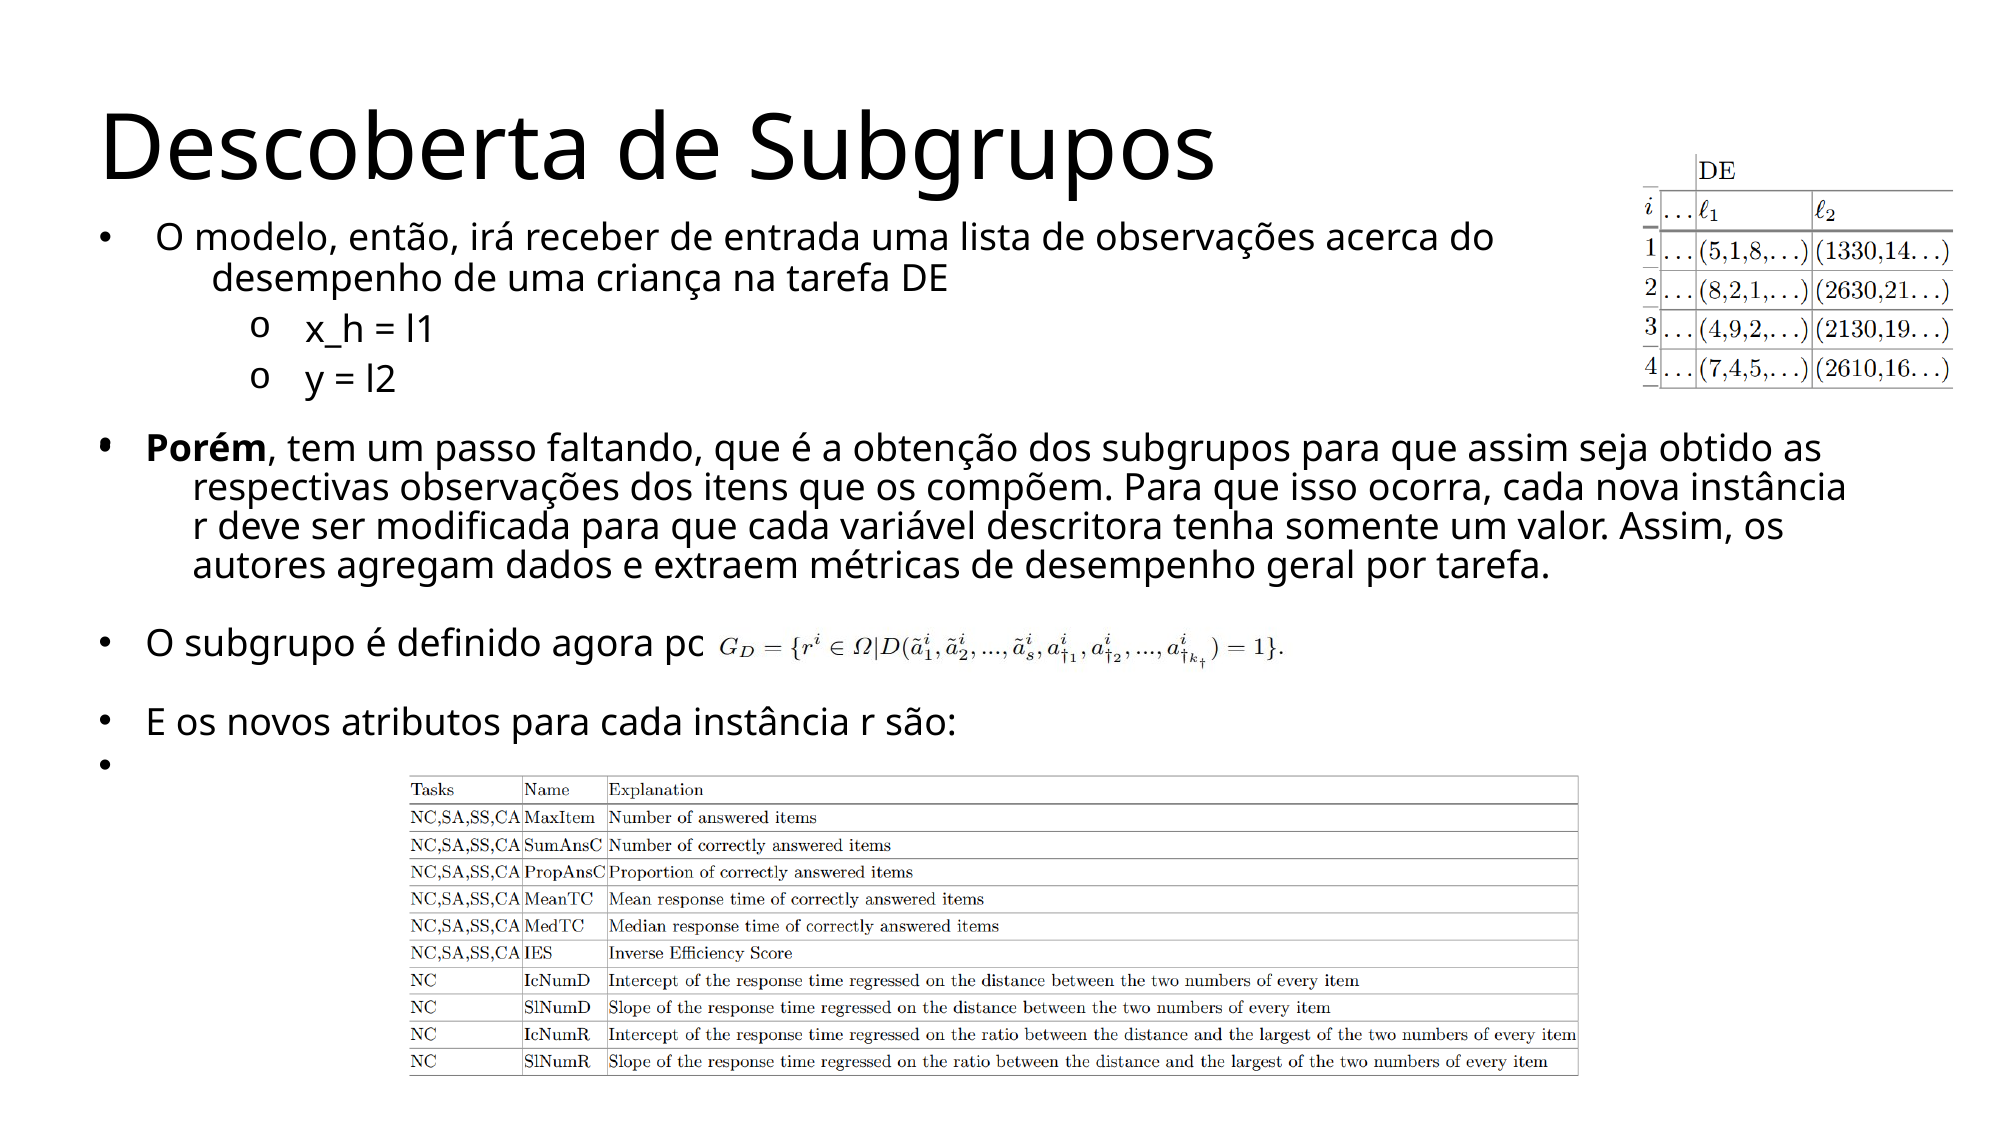

# Descoberta de Subgrupos
O modelo, então, irá receber de entrada uma lista de observações acerca do desempenho de uma criança na tarefa DE
x_h = l1
y = l2
Porém, tem um passo faltando, que é a obtenção dos subgrupos para que assim seja obtido as respectivas observações dos itens que os compõem. Para que isso ocorra, cada nova instância r deve ser modificada para que cada variável descritora tenha somente um valor. Assim, os autores agregam dados e extraem métricas de desempenho geral por tarefa.​
O subgrupo é definido agora por:​
E os novos atributos para cada instância r são:​